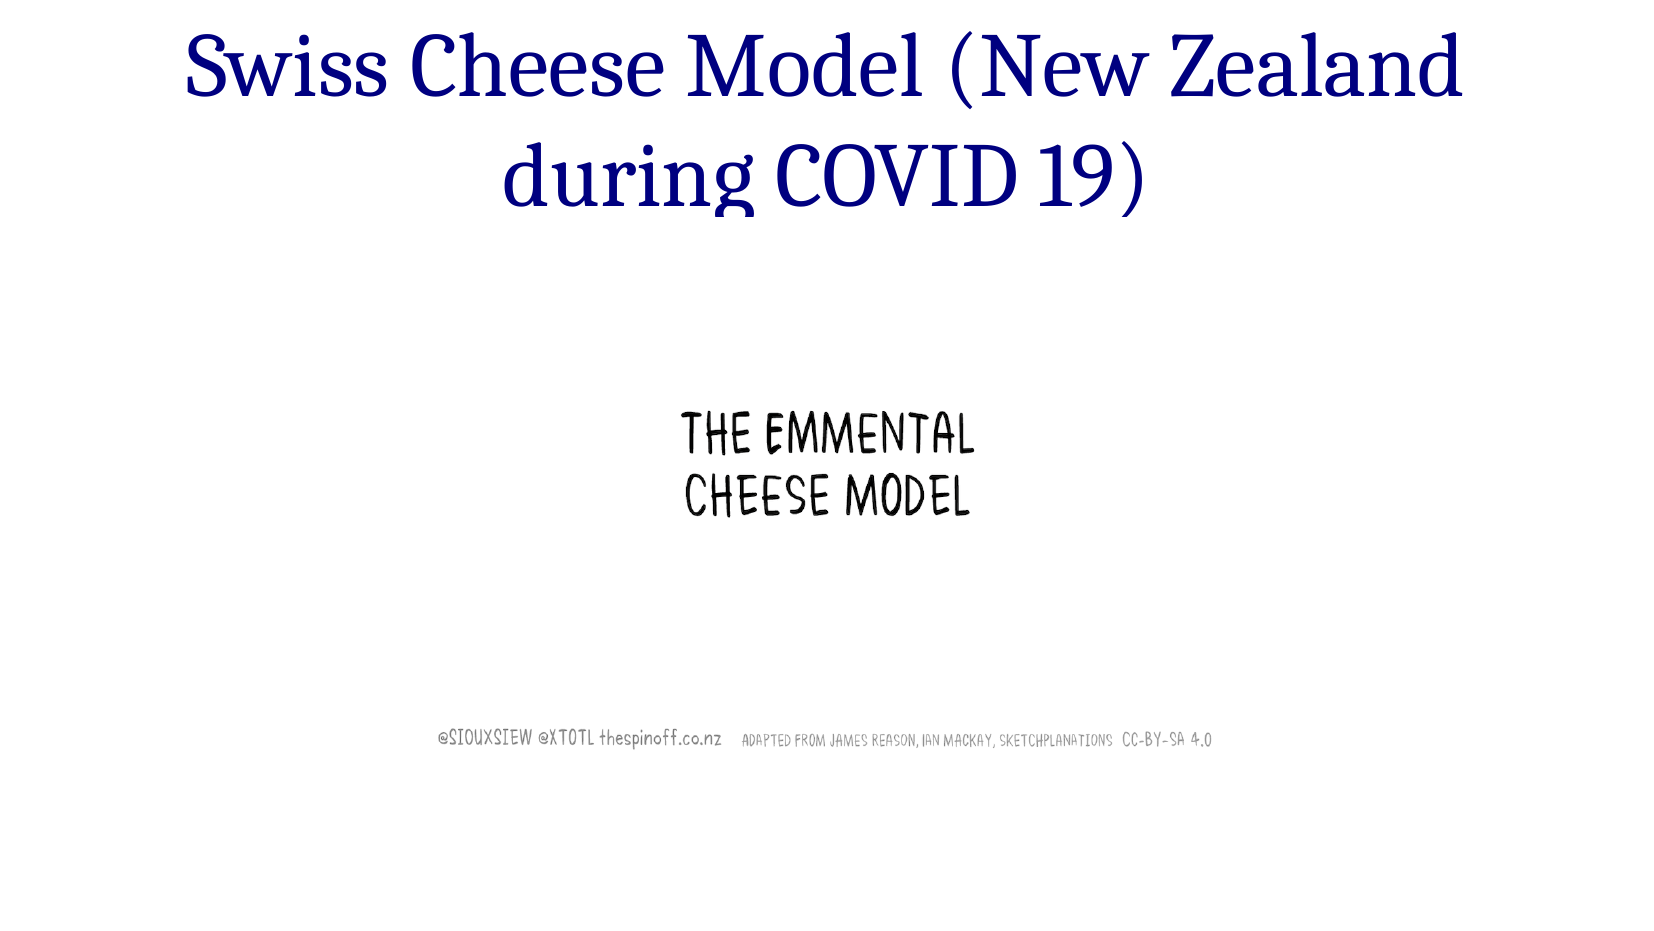

# Swiss Cheese Model (New Zealand during COVID 19)